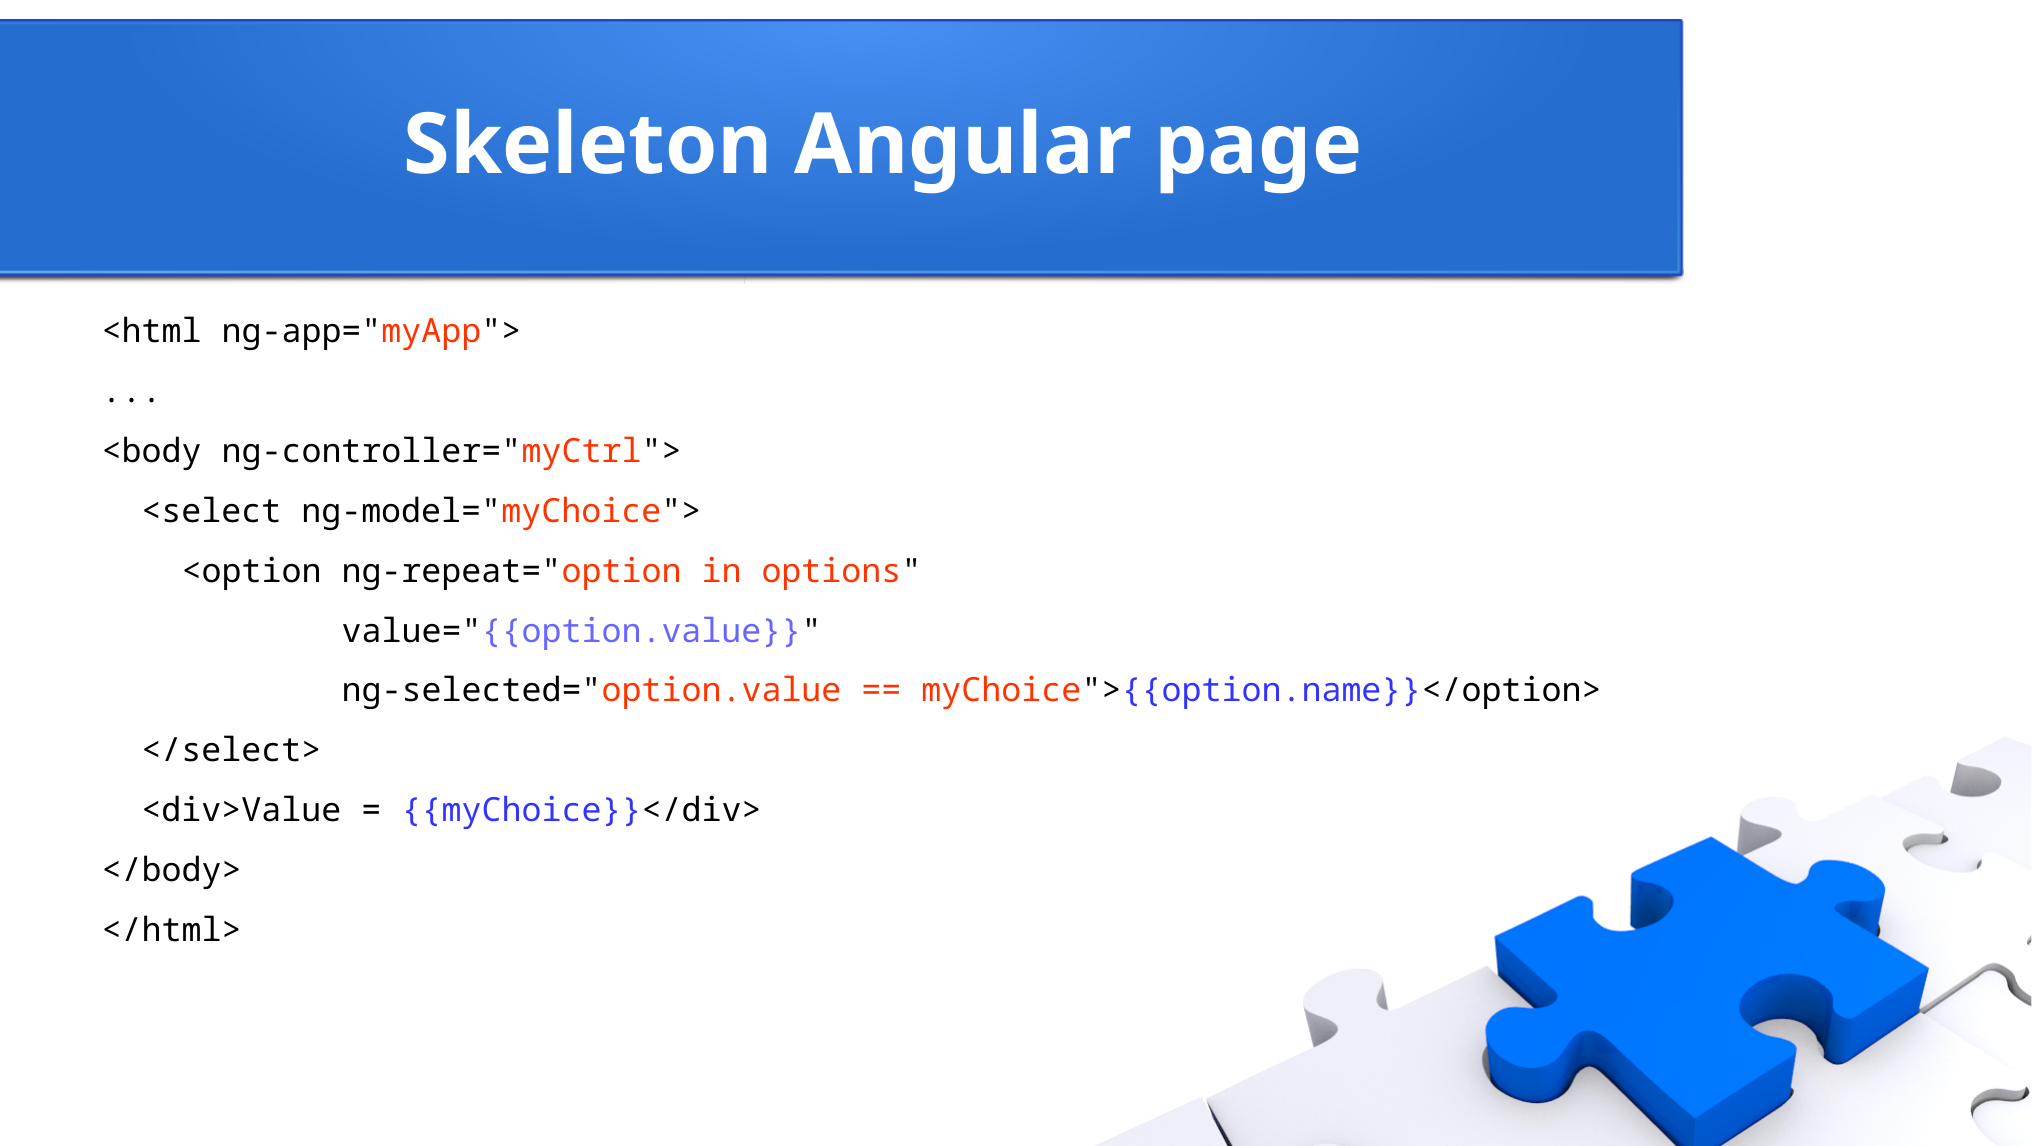

# Skeleton Angular page
<html ng-app="myApp">
...
<body ng-controller="myCtrl">
 <select ng-model="myChoice">
 <option ng-repeat="option in options"
 value="{{option.value}}"
 ng-selected="option.value == myChoice">{{option.name}}</option>
 </select>
 <div>Value = {{myChoice}}</div>
</body>
</html>